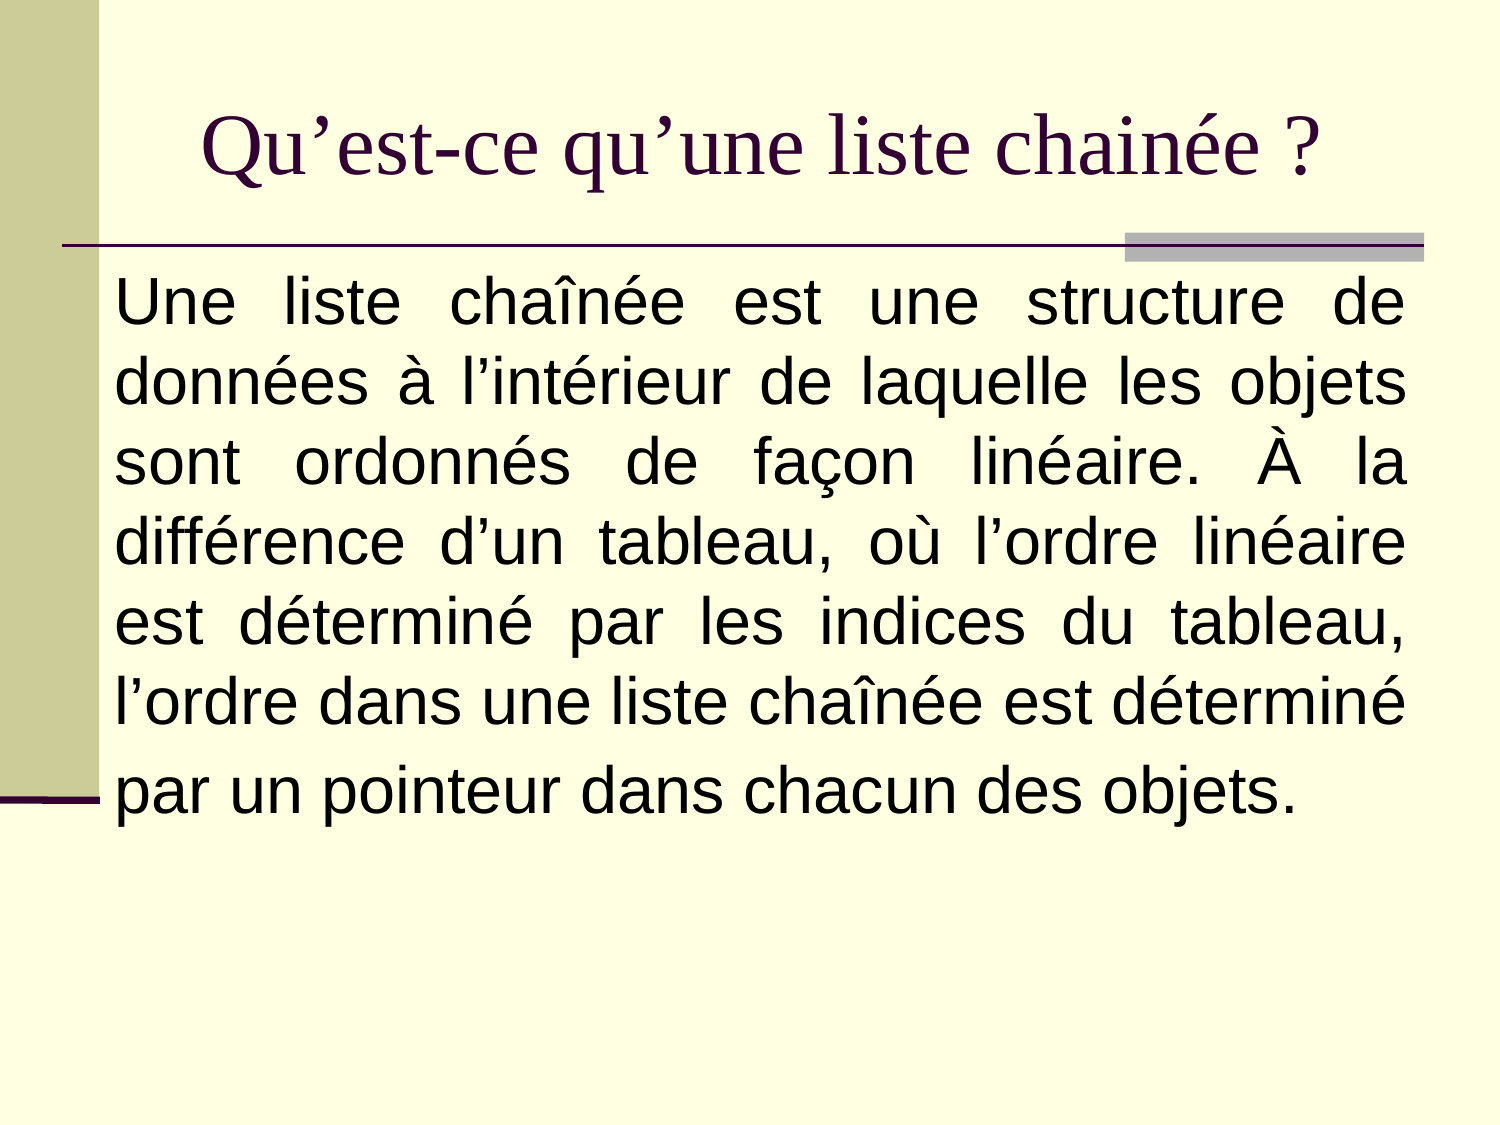

# Qu’est-ce qu’une liste chainée ?
Une liste chaînée est une structure de données à l’intérieur de laquelle les objets sont ordonnés de façon linéaire. À la différence d’un tableau, où l’ordre linéaire est déterminé par les indices du tableau, l’ordre dans une liste chaînée est déterminé par un pointeur dans chacun des objets.